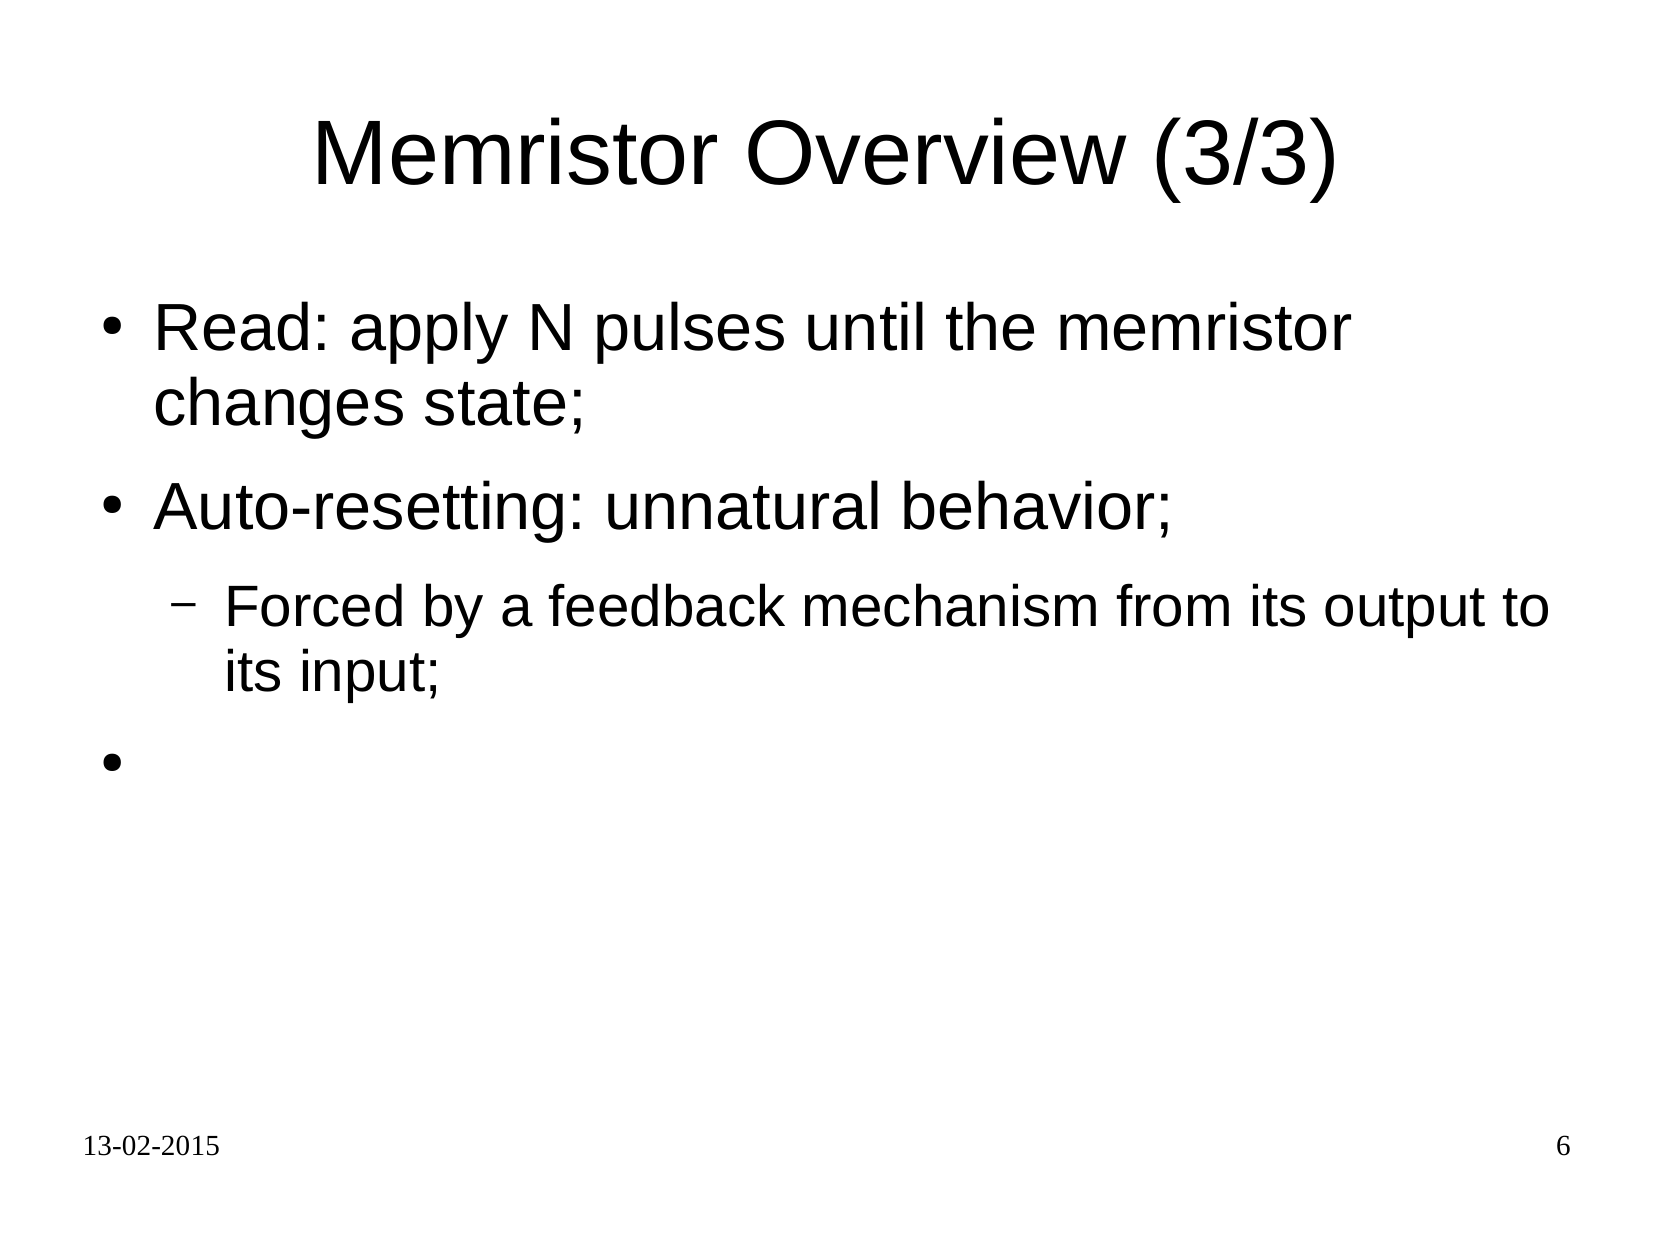

# Memristor Overview (3/3)
Read: apply N pulses until the memristor changes state;
Auto-resetting: unnatural behavior;
Forced by a feedback mechanism from its output to its input;
13-02-2015
6